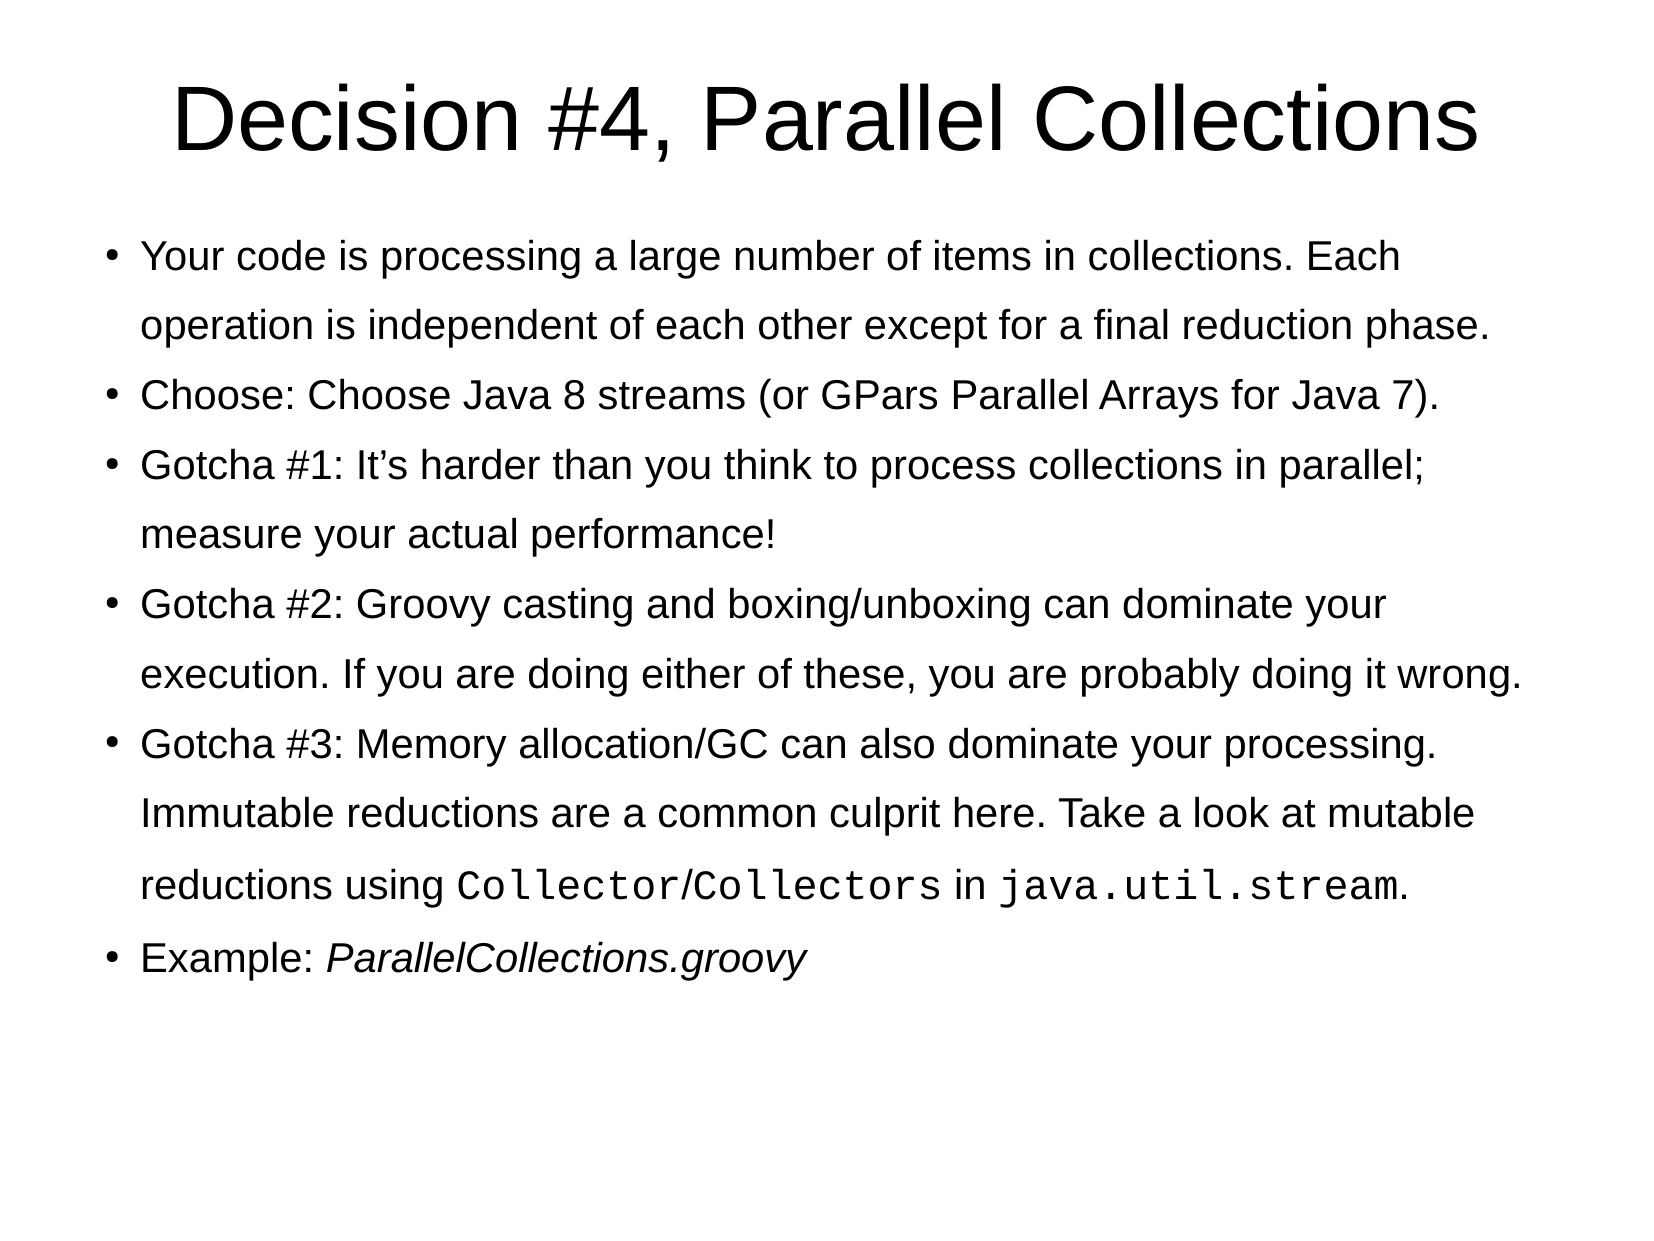

# Decision #4, Parallel Collections
Your code is processing a large number of items in collections. Each operation is independent of each other except for a final reduction phase.
Choose: Choose Java 8 streams (or GPars Parallel Arrays for Java 7).
Gotcha #1: It’s harder than you think to process collections in parallel; measure your actual performance!
Gotcha #2: Groovy casting and boxing/unboxing can dominate your execution. If you are doing either of these, you are probably doing it wrong.
Gotcha #3: Memory allocation/GC can also dominate your processing. Immutable reductions are a common culprit here. Take a look at mutable reductions using Collector/Collectors in java.util.stream.
Example: ParallelCollections.groovy